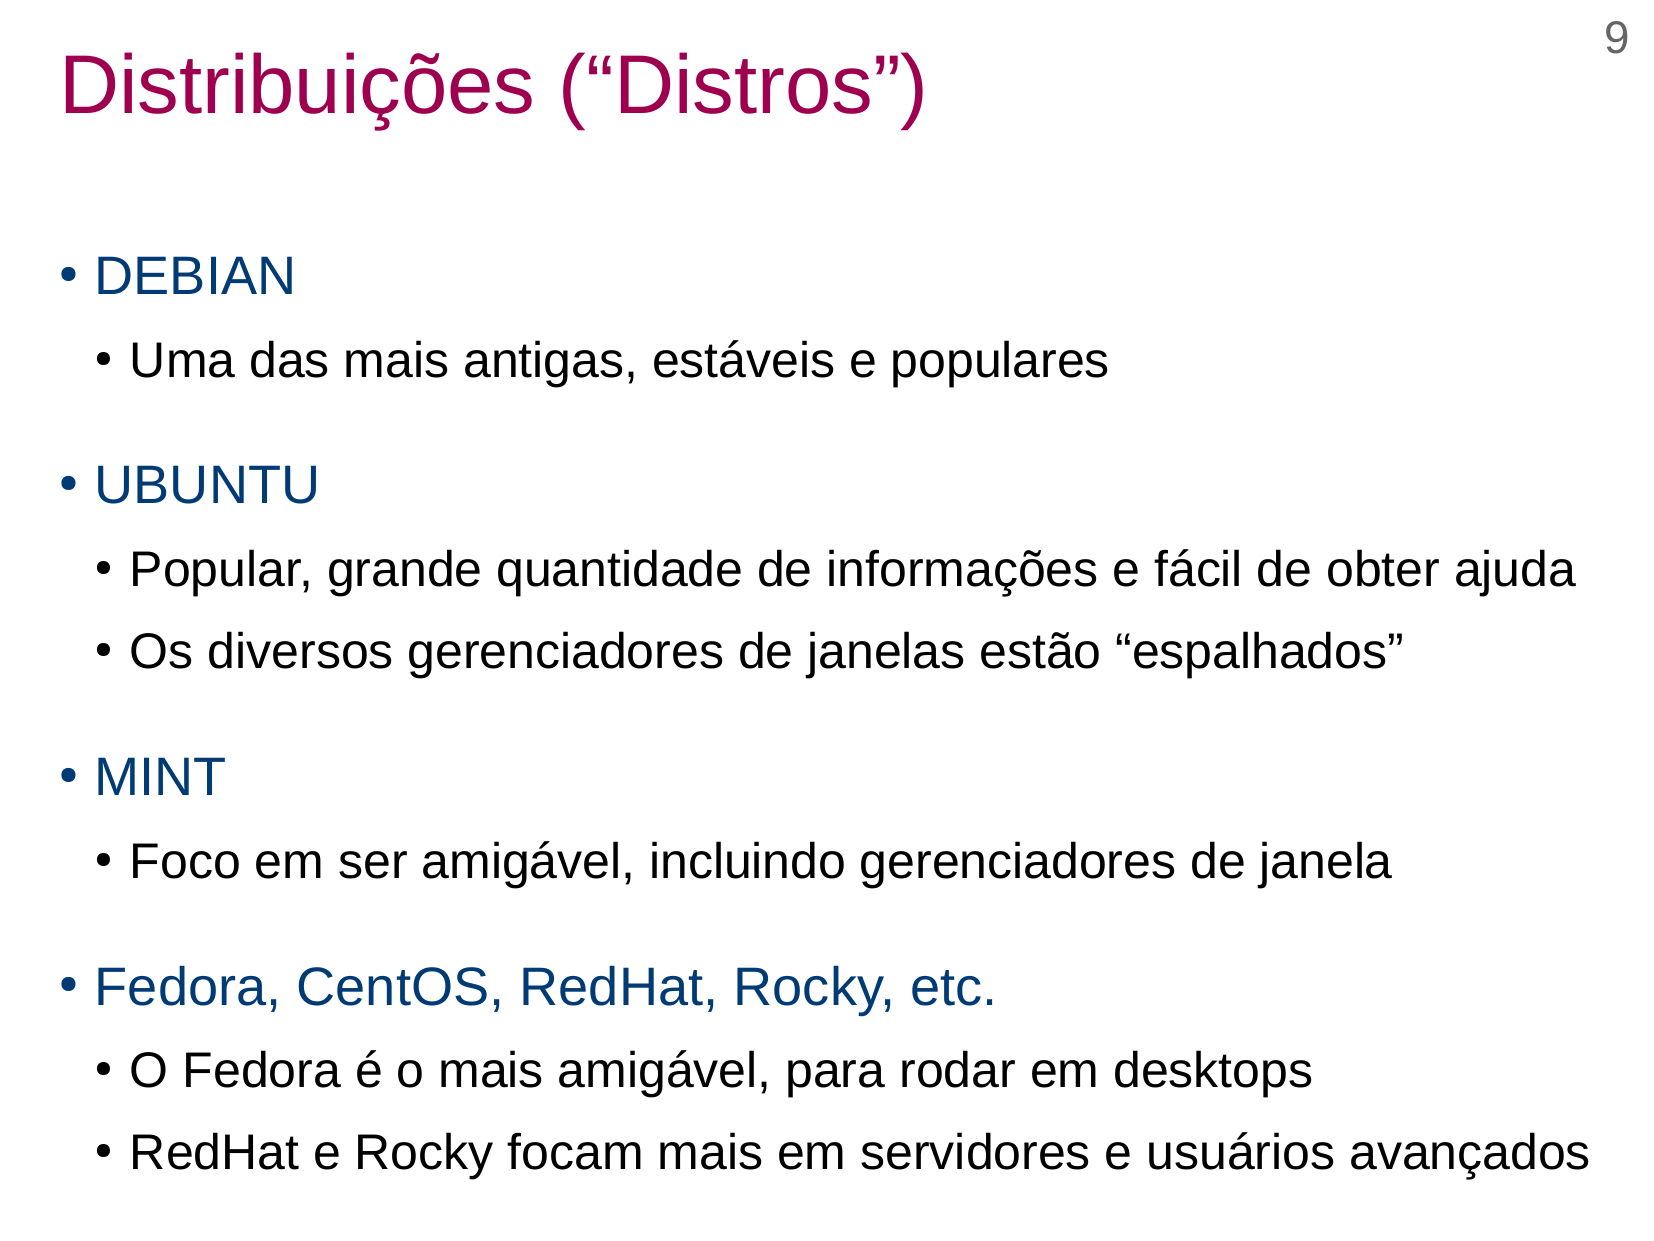

9
# Distribuições (“Distros”)
DEBIAN
Uma das mais antigas, estáveis e populares
UBUNTU
Popular, grande quantidade de informações e fácil de obter ajuda
Os diversos gerenciadores de janelas estão “espalhados”
MINT
Foco em ser amigável, incluindo gerenciadores de janela
Fedora, CentOS, RedHat, Rocky, etc.
O Fedora é o mais amigável, para rodar em desktops
RedHat e Rocky focam mais em servidores e usuários avançados